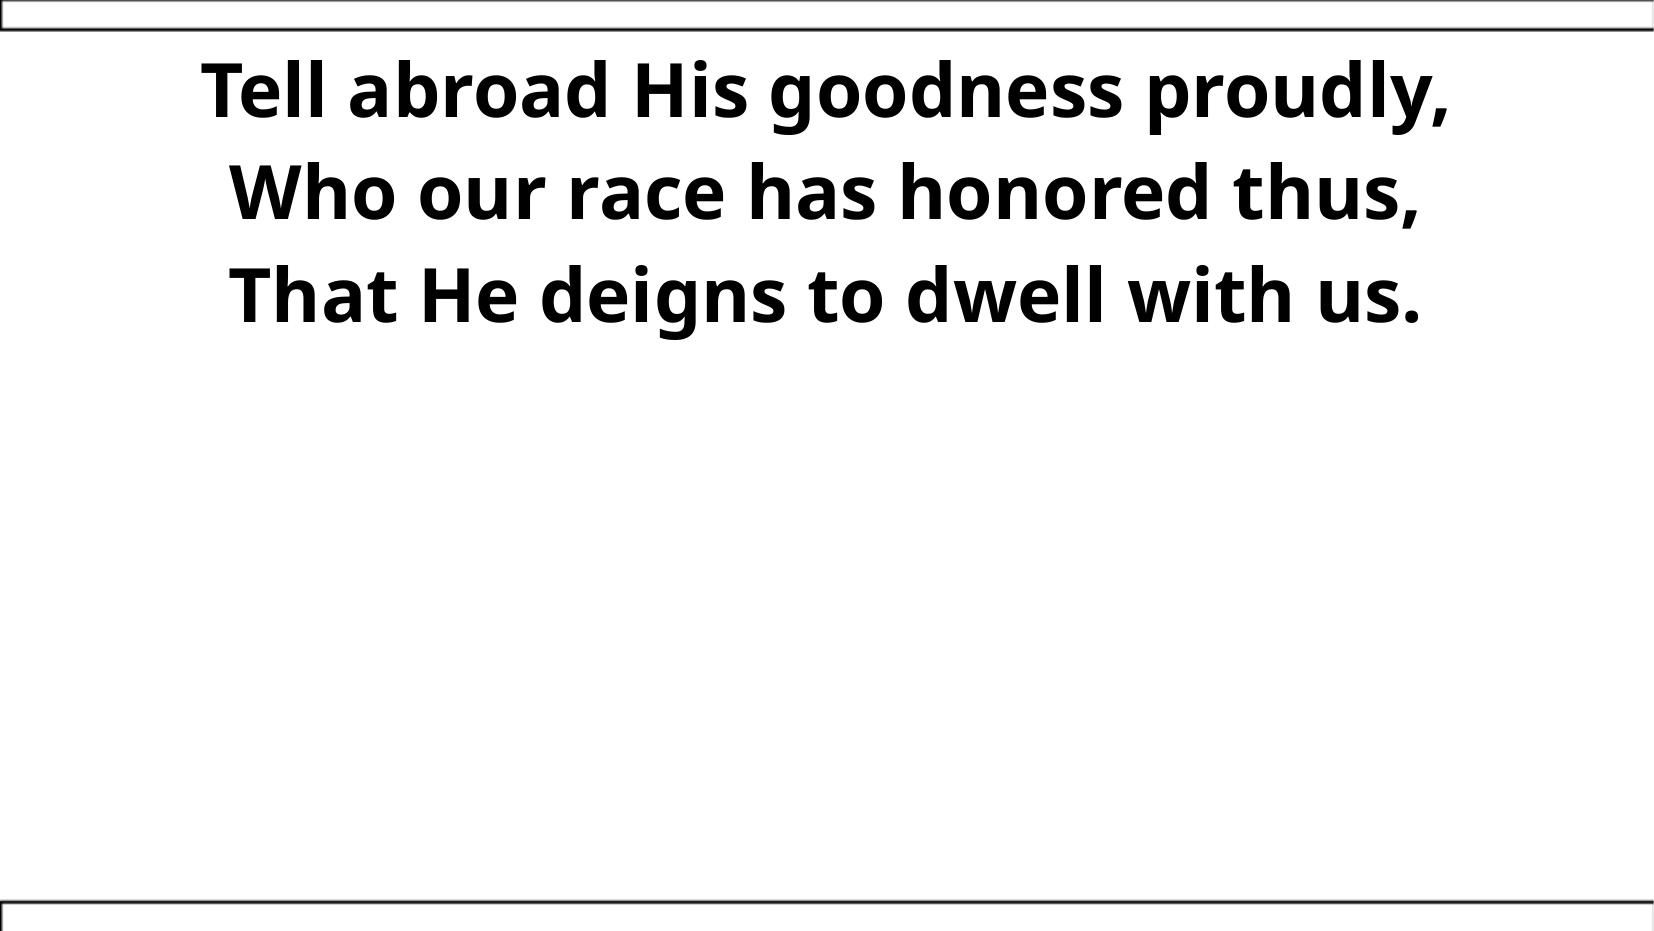

Tell abroad His goodness proudly,
Who our race has honored thus,
That He deigns to dwell with us.